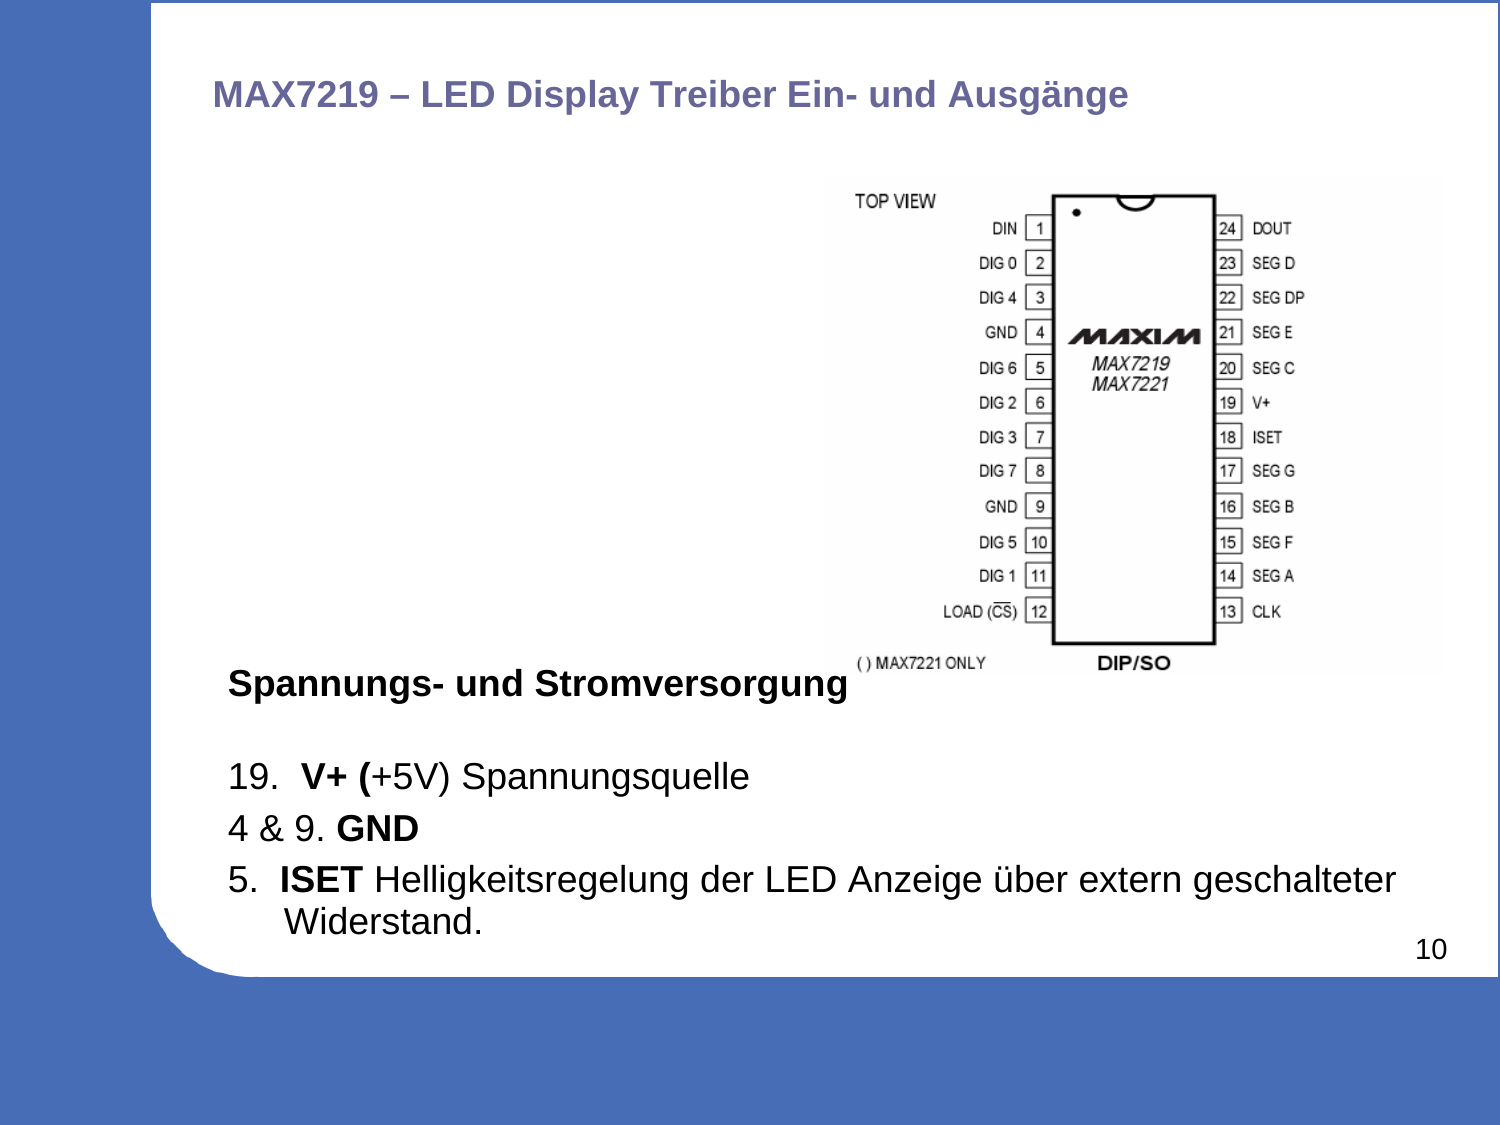

# MAX7219 – LED Display Treiber Ein- und Ausgänge
Spannungs- und Stromversorgung
19. V+ (+5V) Spannungsquelle
4 & 9. GND
5. ISET Helligkeitsregelung der LED Anzeige über extern geschalteter Widerstand.
10